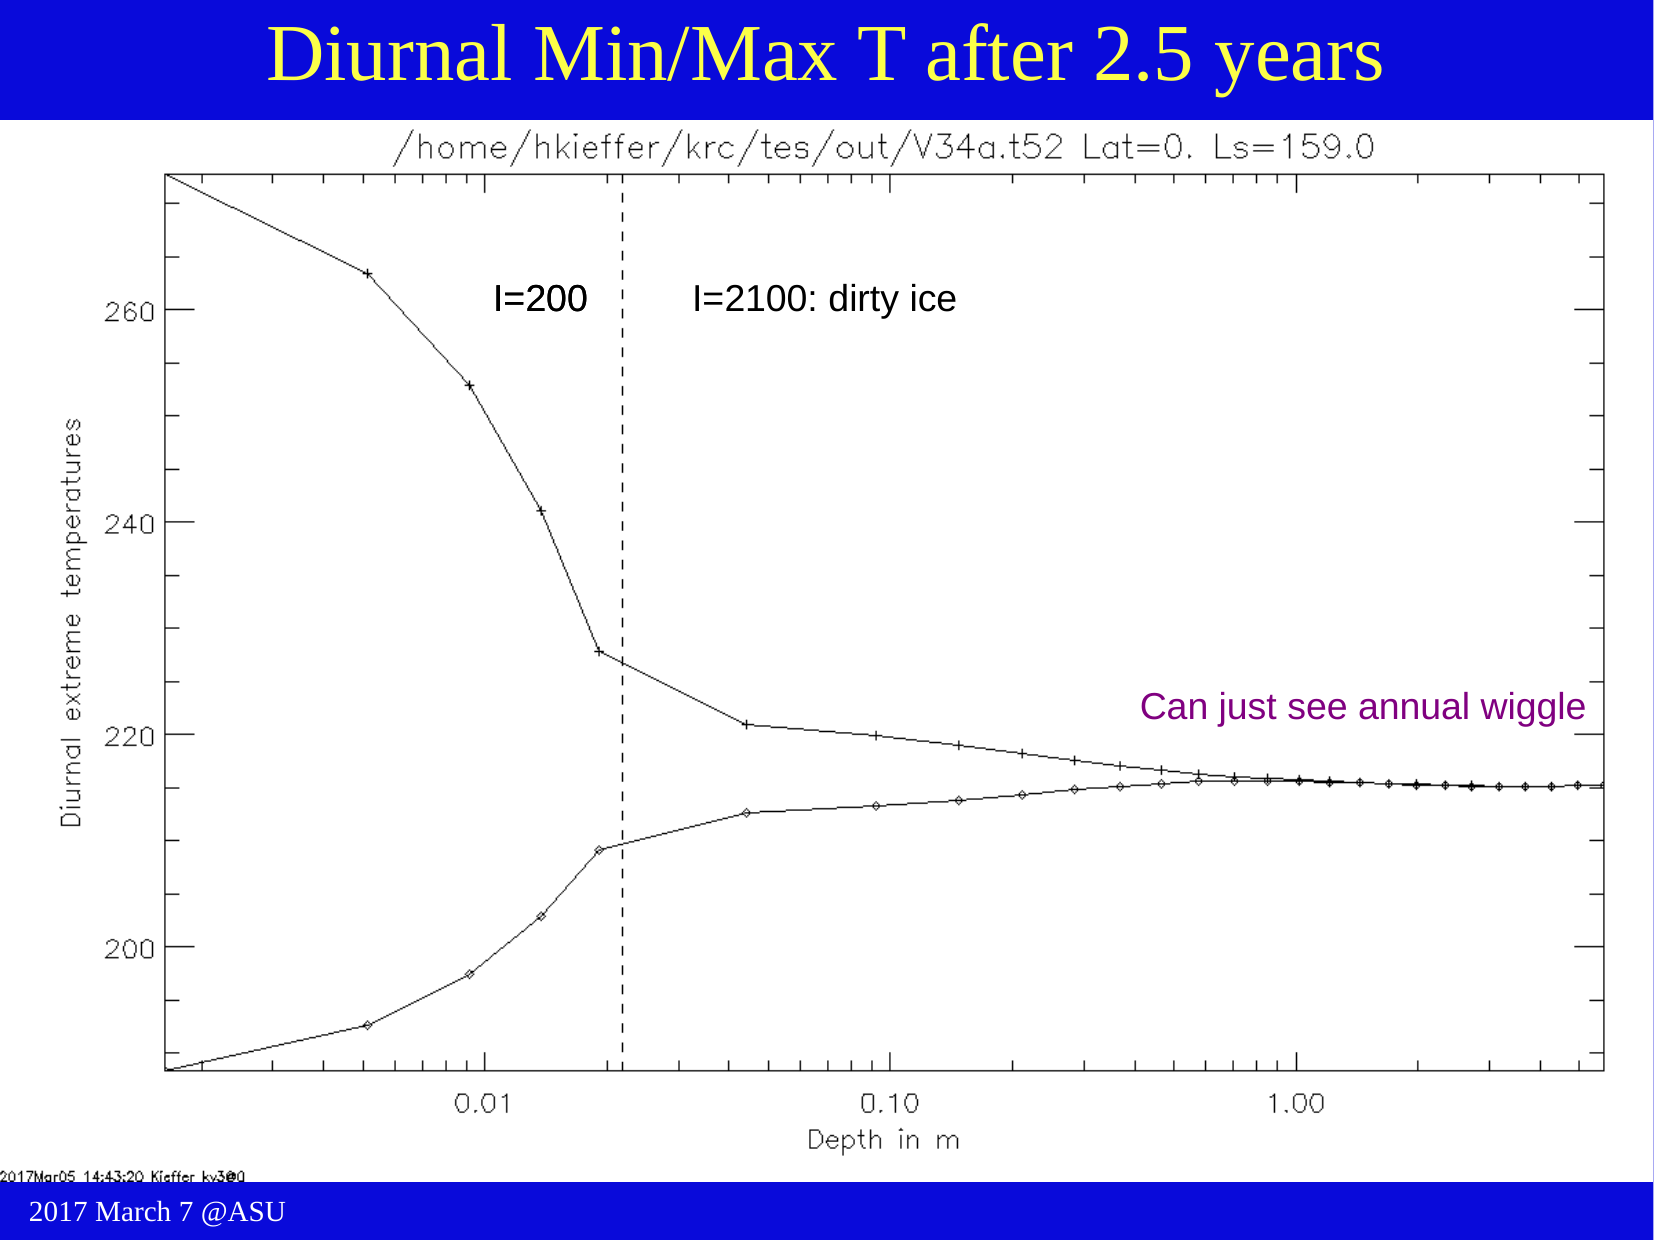

# Diurnal Min/Max T after 2.5 years
I=200
I=200
I=2100: dirty ice
Can just see annual wiggle